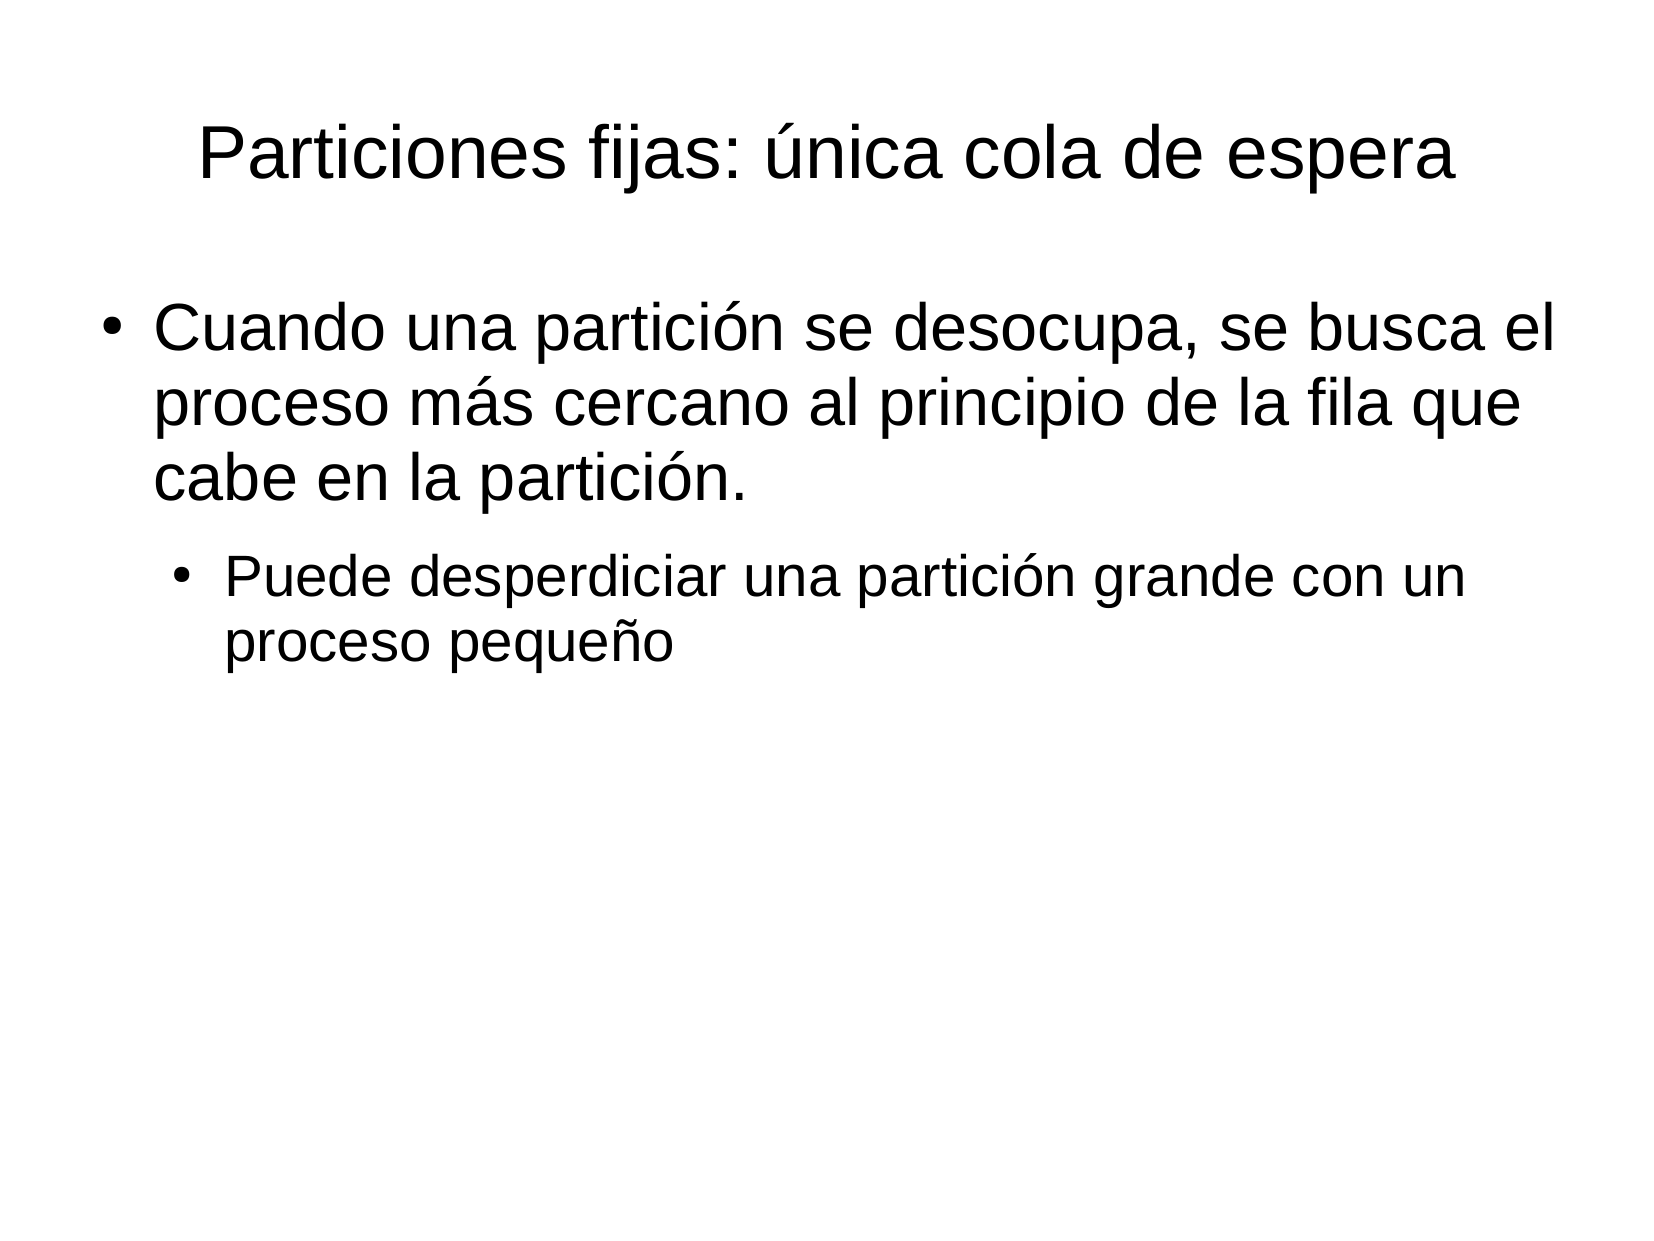

# Particiones fijas: única cola de espera
Cuando una partición se desocupa, se busca el proceso más cercano al principio de la fila que cabe en la partición.
Puede desperdiciar una partición grande con un proceso pequeño